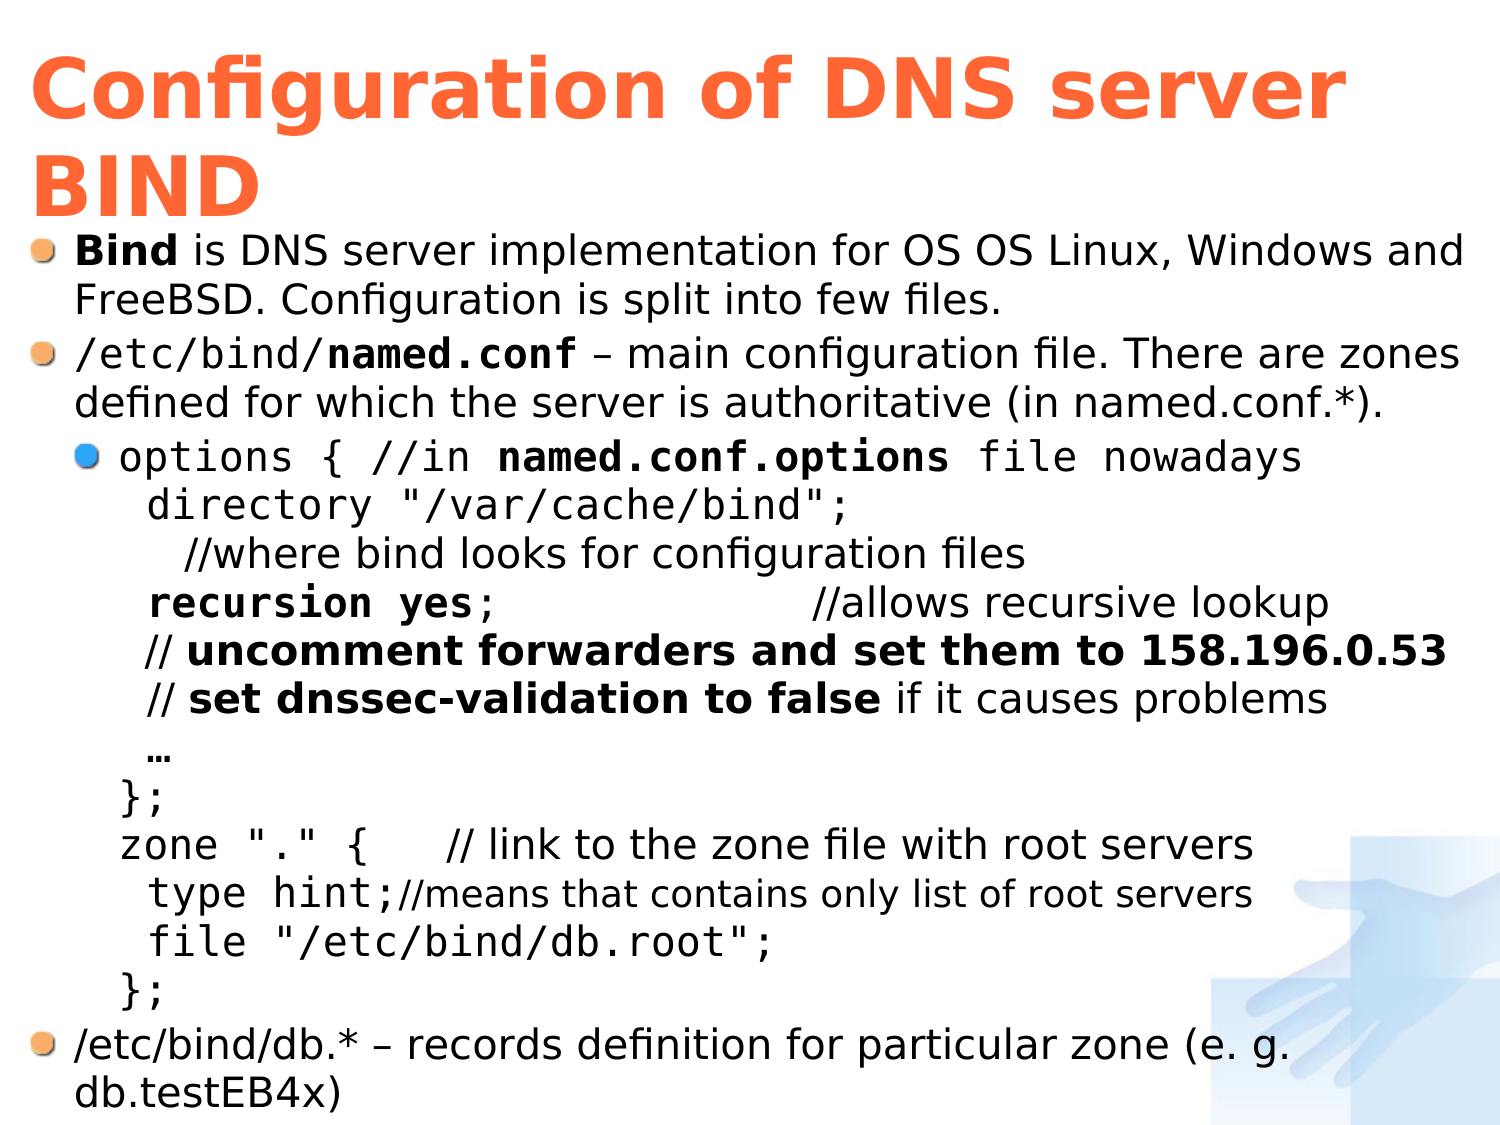

# Configuration of DNS server BIND
Bind is DNS server implementation for OS OS Linux, Windows and FreeBSD. Configuration is split into few files.
/etc/bind/named.conf – main configuration file. There are zones defined for which the server is authoritative (in named.conf.*).
options { //in named.conf.options file nowadays
	directory "/var/cache/bind";
 //where bind looks for configuration files
	recursion yes; 		 //allows recursive lookup
 // uncomment forwarders and set them to 158.196.0.53
 // set dnssec-validation to false if it causes problems
	…
};
zone "." {	// link to the zone file with root servers
	type hint;//means that contains only list of root servers
	file "/etc/bind/db.root";
};
/etc/bind/db.* – records definition for particular zone (e. g. db.testEB4x)